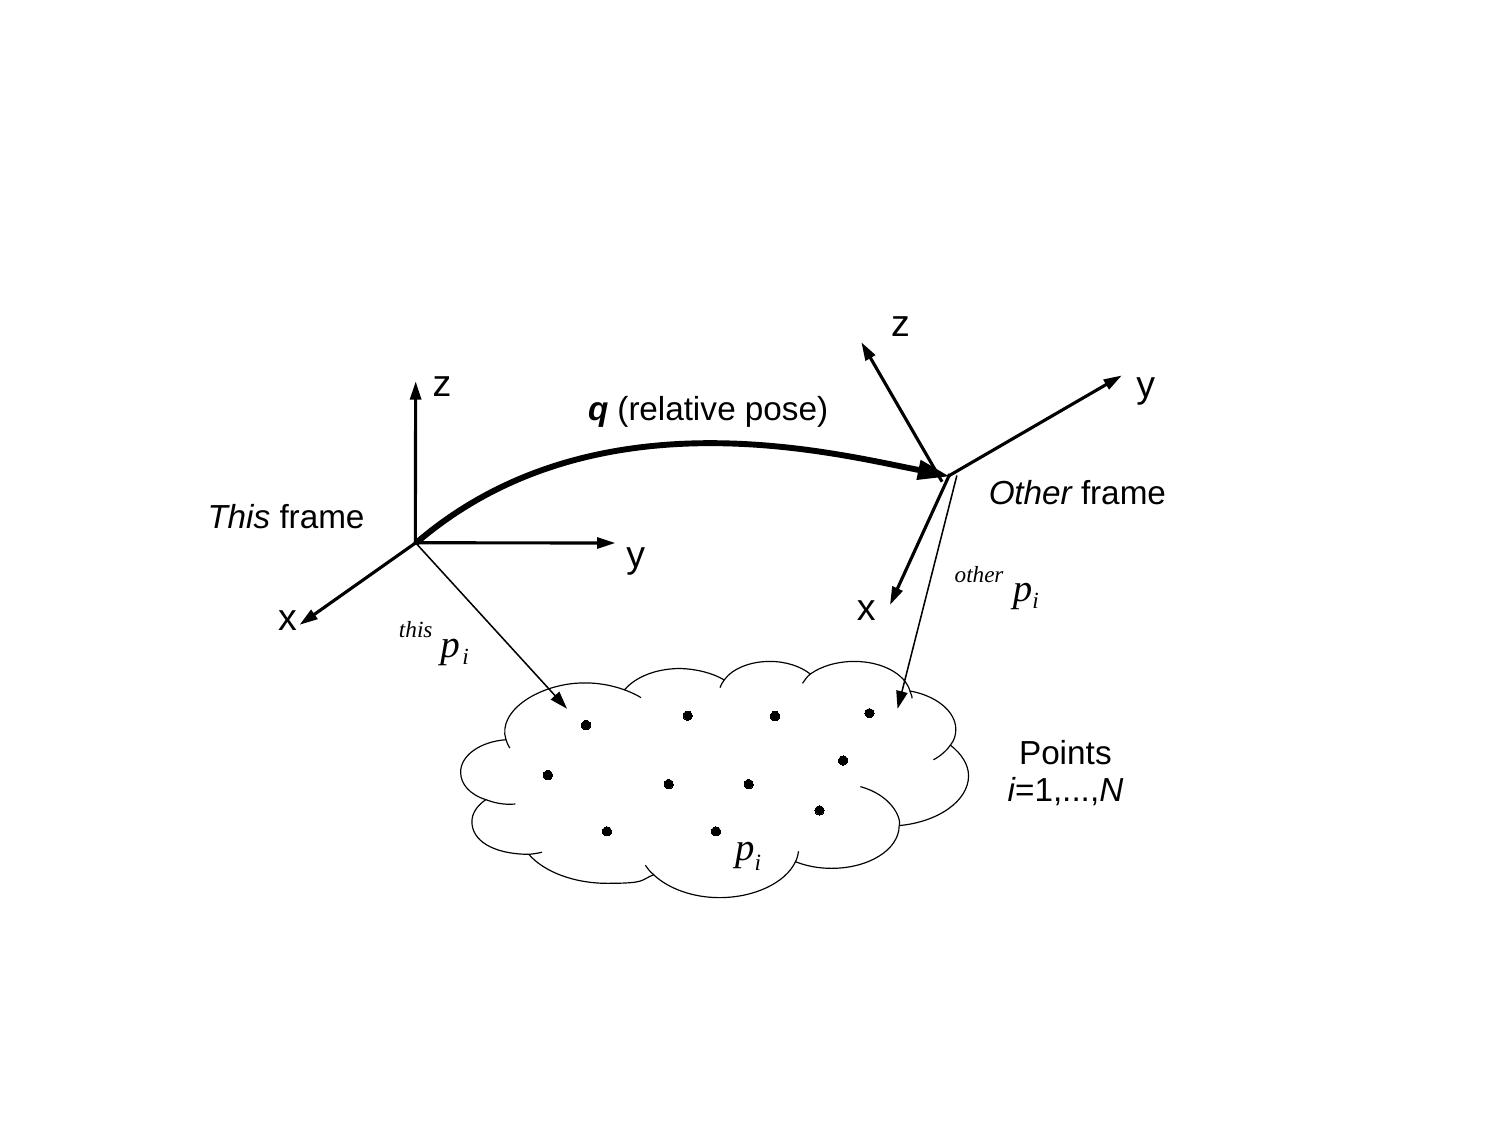

z
y
x
z
y
x
q (relative pose)
Other frame
This frame
Points
i=1,...,N